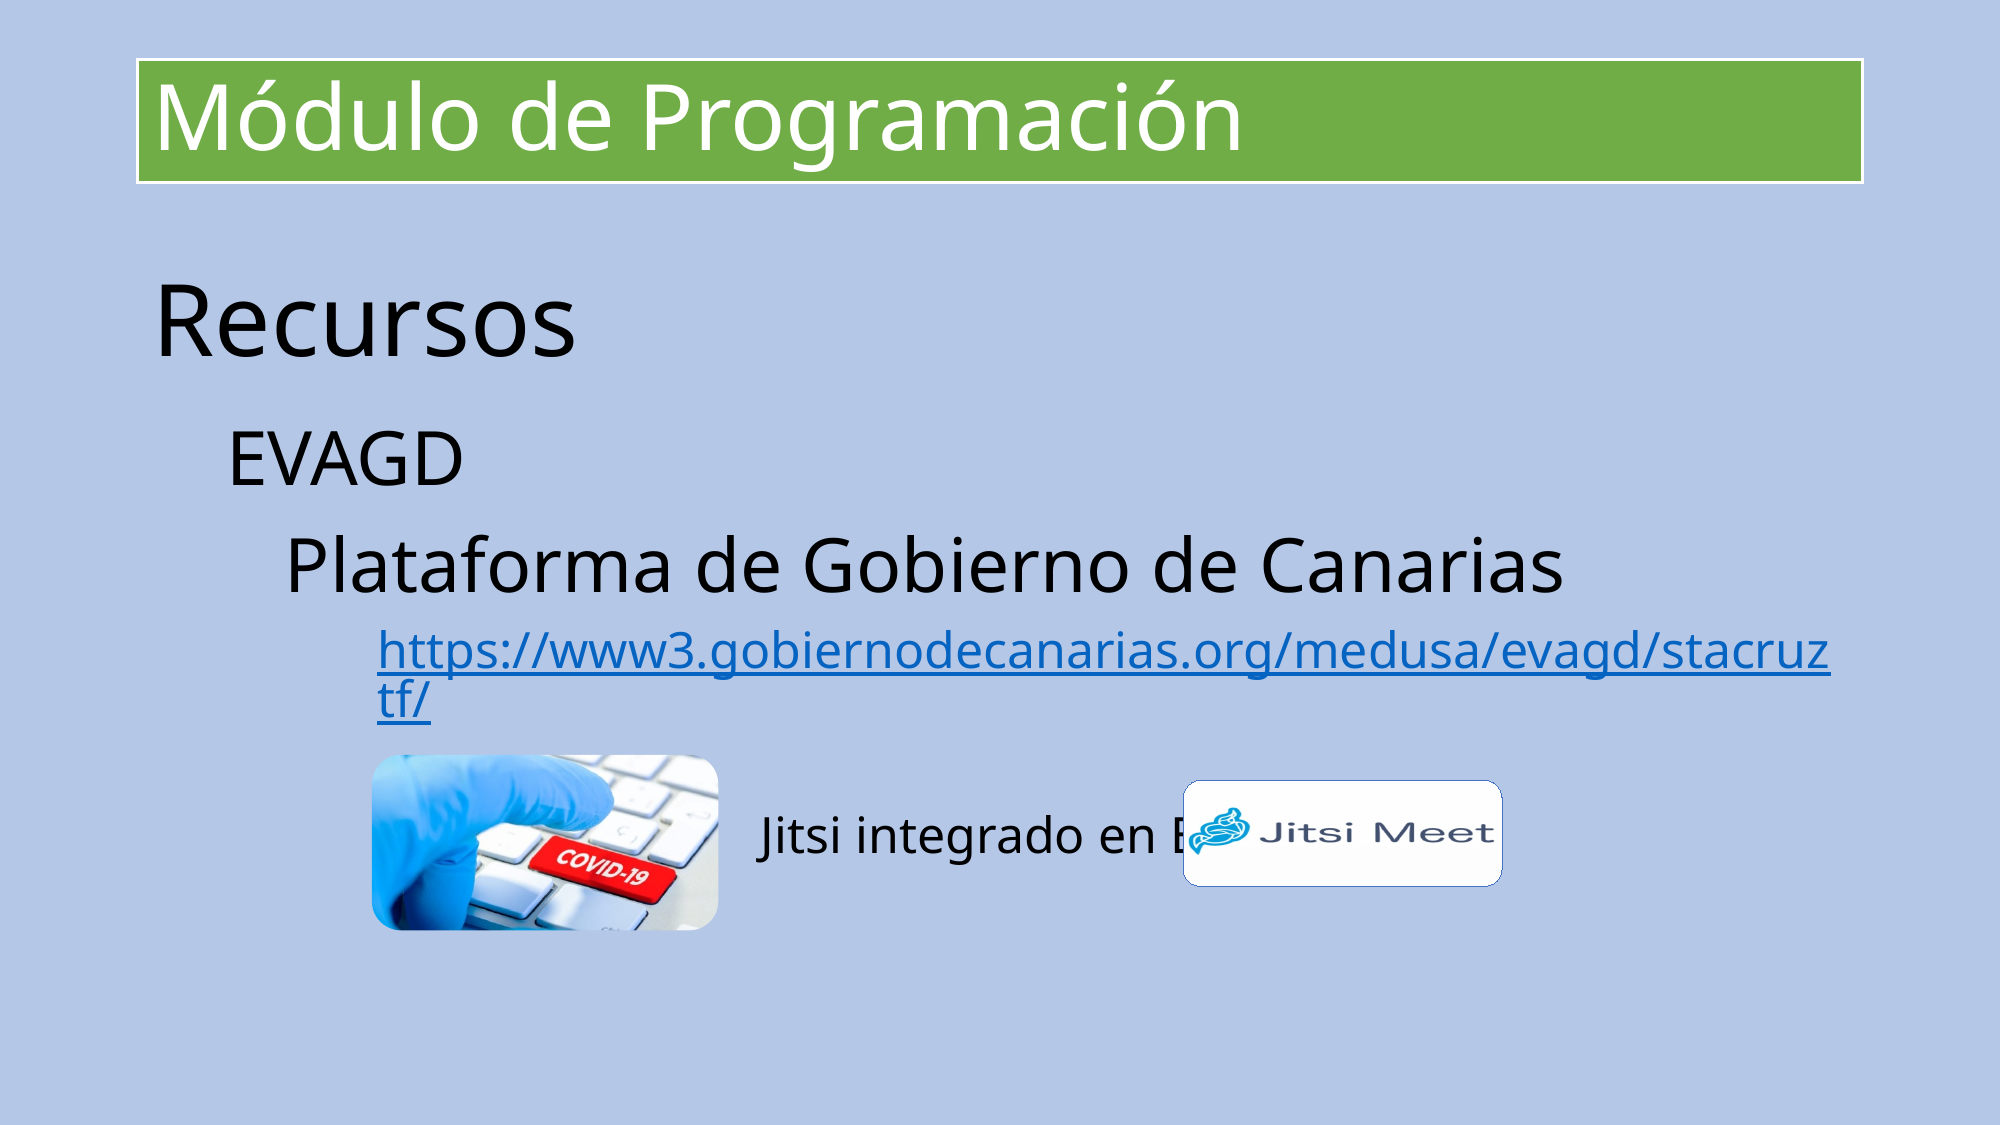

# Módulo de Programación
Recursos
	EVAGD
	 Plataforma de Gobierno de Canarias
https://www3.gobiernodecanarias.org/medusa/evagd/stacruztf/
Jitsi integrado en EVAGD.